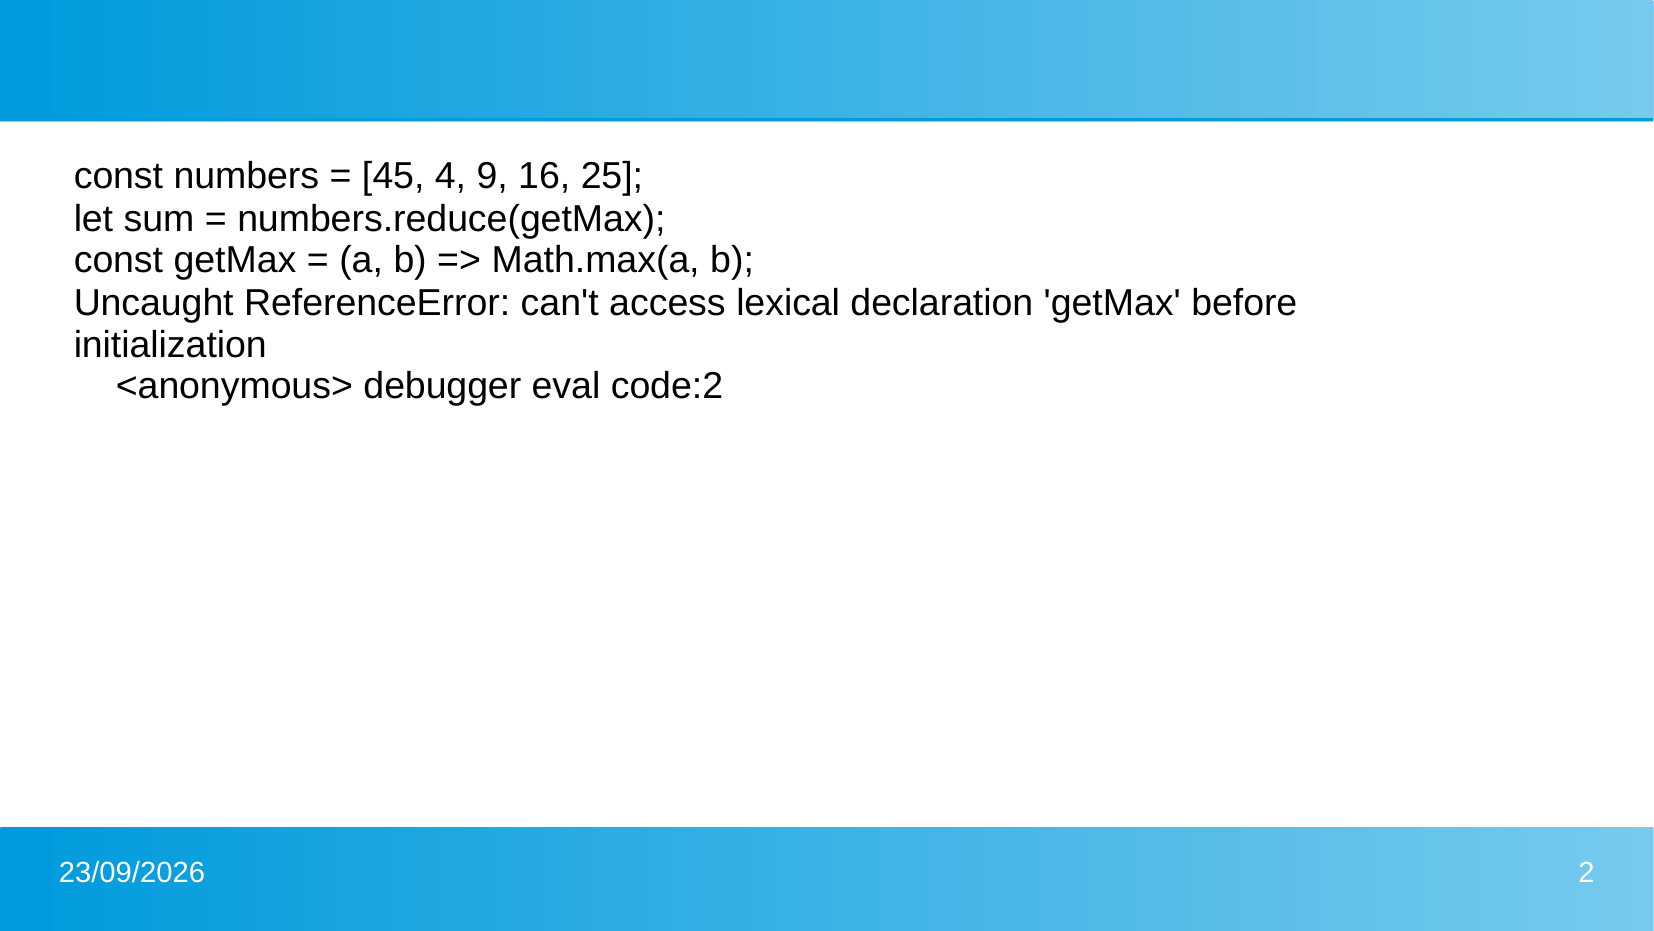

#
const numbers = [45, 4, 9, 16, 25];
let sum = numbers.reduce(getMax);
const getMax = (a, b) => Math.max(a, b);
Uncaught ReferenceError: can't access lexical declaration 'getMax' before initialization
 <anonymous> debugger eval code:2
2